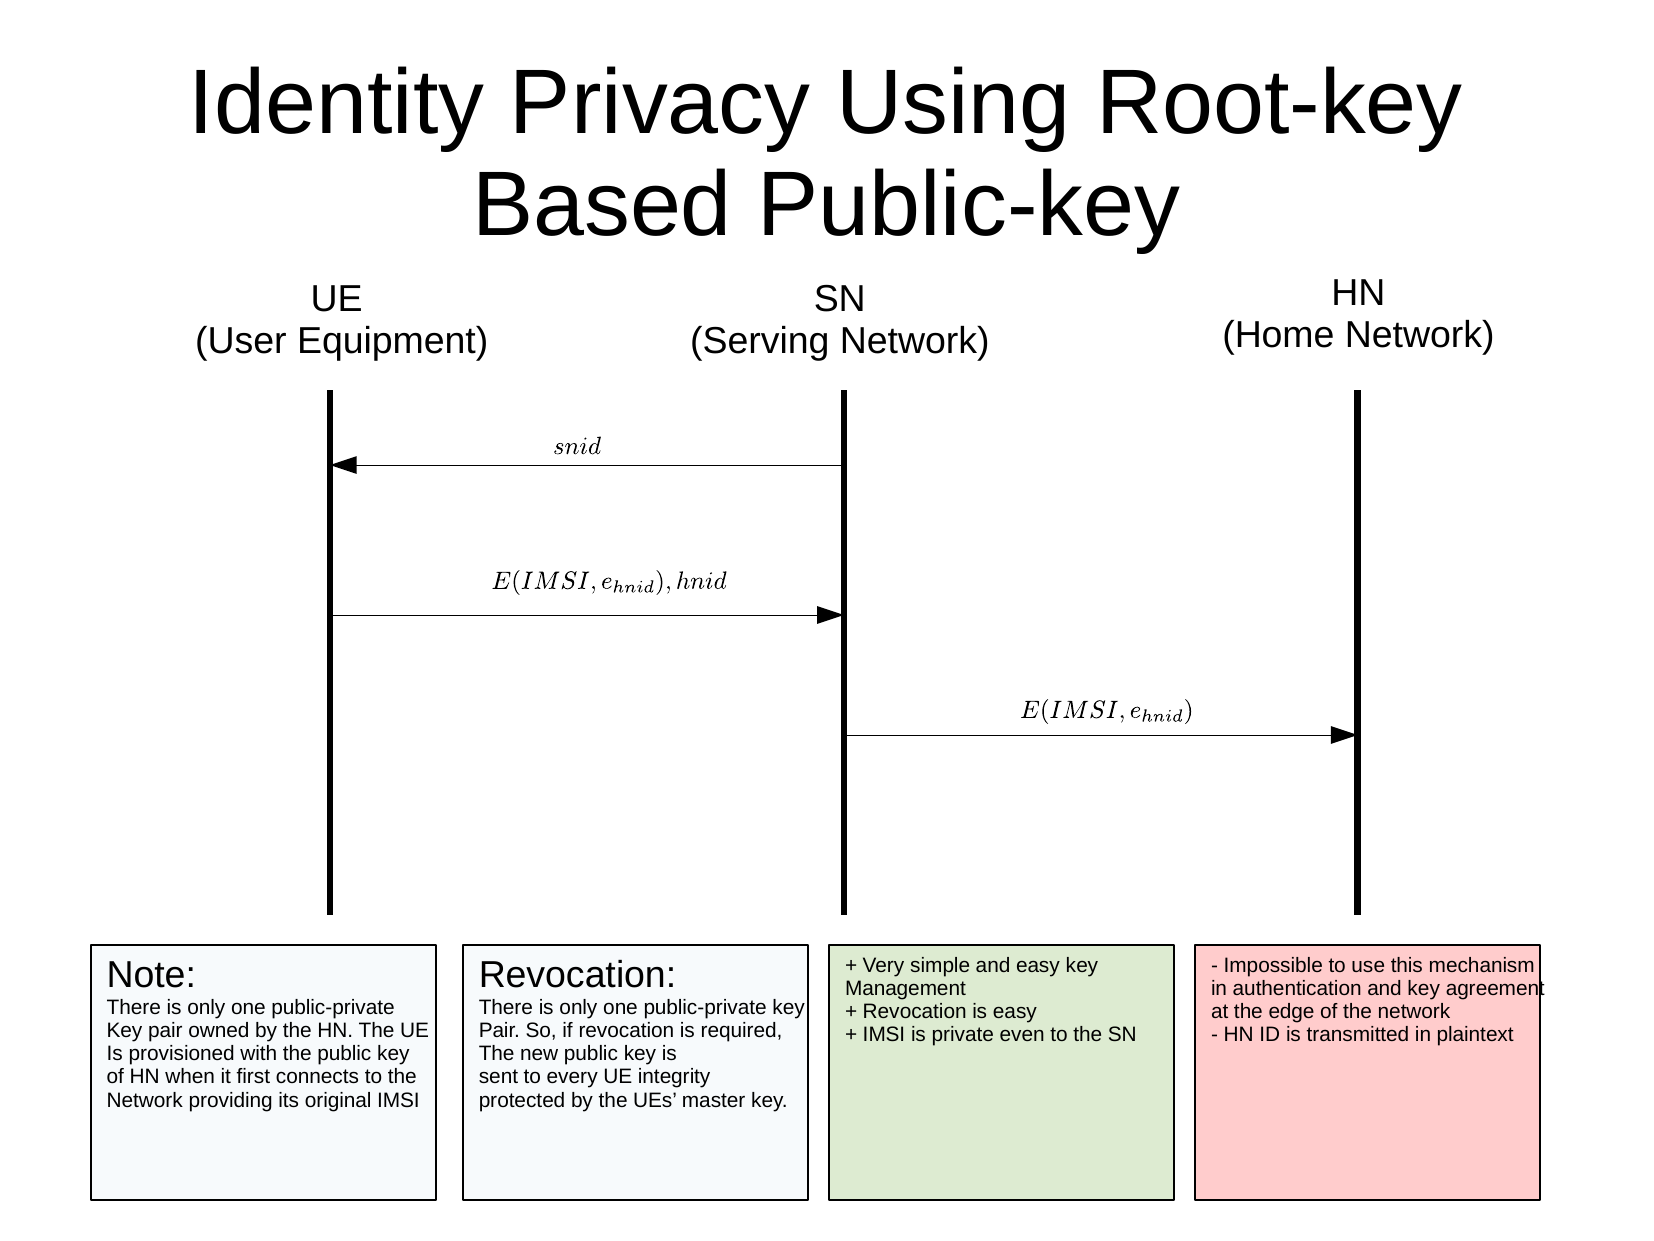

# Identity Privacy Using Root-key Based Public-key
HN
(Home Network)
UE
(User Equipment)
SN
(Serving Network)
Note:
There is only one public-private
Key pair owned by the HN. The UE
Is provisioned with the public key
of HN when it first connects to the
Network providing its original IMSI
Revocation:
There is only one public-private key
Pair. So, if revocation is required,
The new public key is
sent to every UE integrity
protected by the UEs’ master key.
+ Very simple and easy key
Management
+ Revocation is easy
+ IMSI is private even to the SN
- Impossible to use this mechanism
in authentication and key agreement
at the edge of the network
- HN ID is transmitted in plaintext